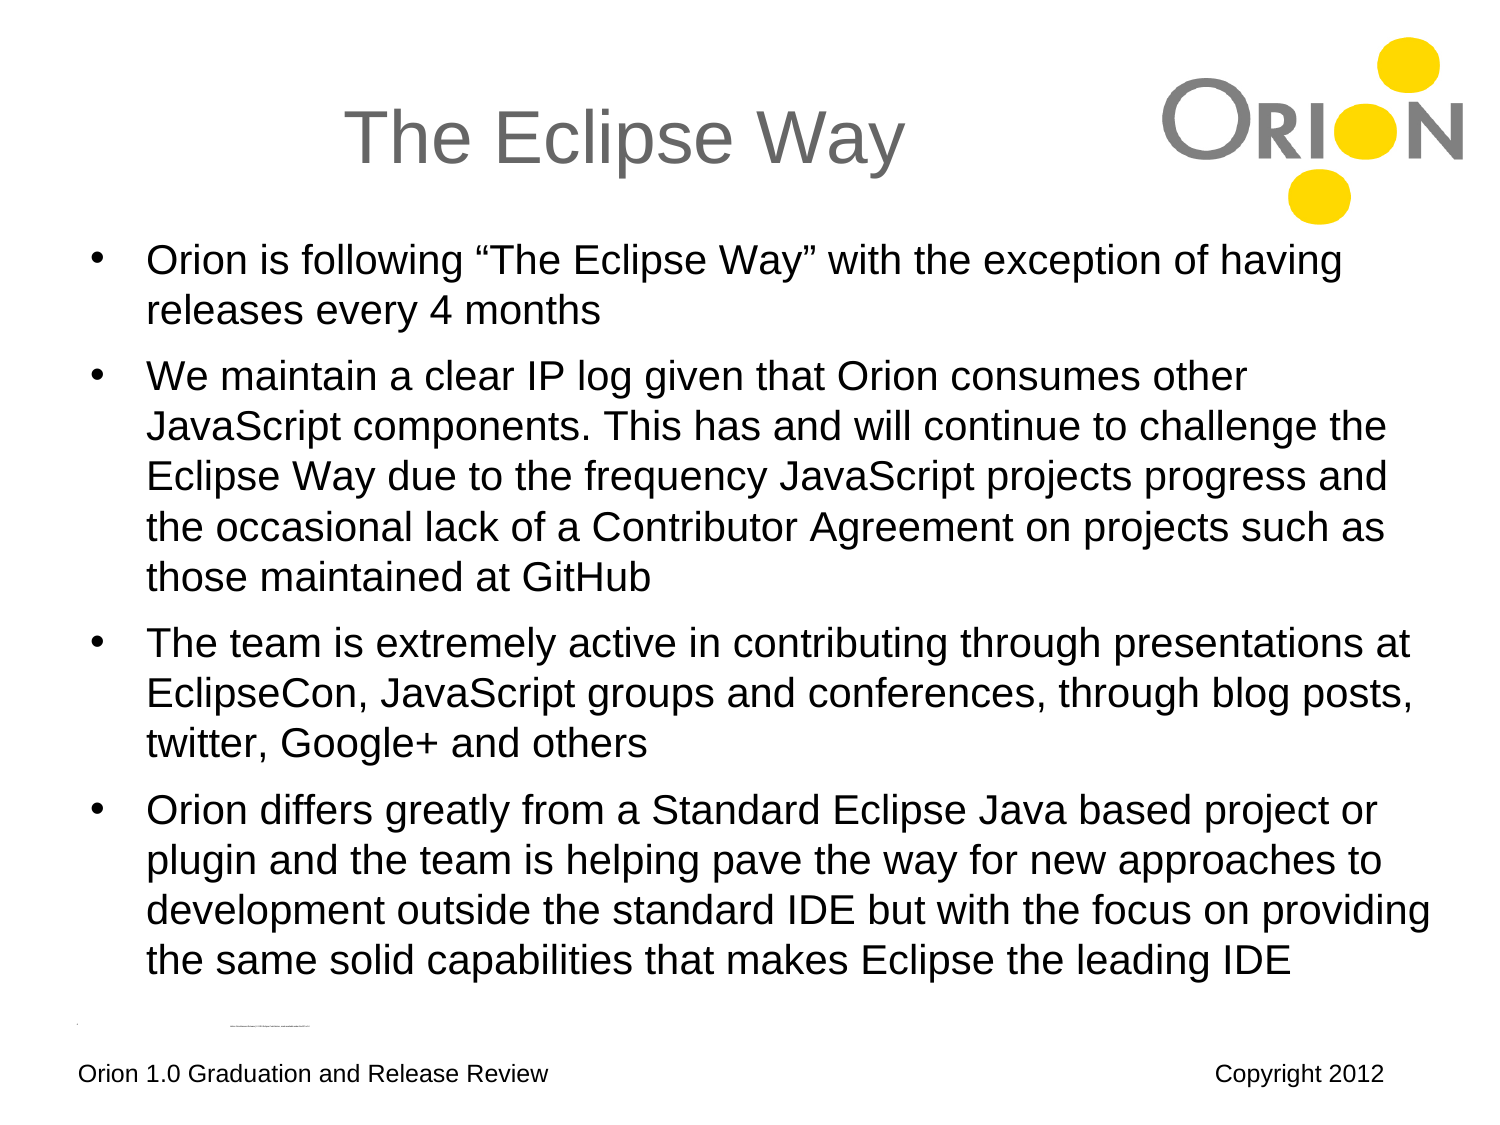

# The Eclipse Way
Orion is following “The Eclipse Way” with the exception of having releases every 4 months
We maintain a clear IP log given that Orion consumes other JavaScript components. This has and will continue to challenge the Eclipse Way due to the frequency JavaScript projects progress and the occasional lack of a Contributor Agreement on projects such as those maintained at GitHub
The team is extremely active in contributing through presentations at EclipseCon, JavaScript groups and conferences, through blog posts, twitter, Google+ and others
Orion differs greatly from a Standard Eclipse Java based project or plugin and the team is helping pave the way for new approaches to development outside the standard IDE but with the focus on providing the same solid capabilities that makes Eclipse the leading IDE
6
Copyright 2011